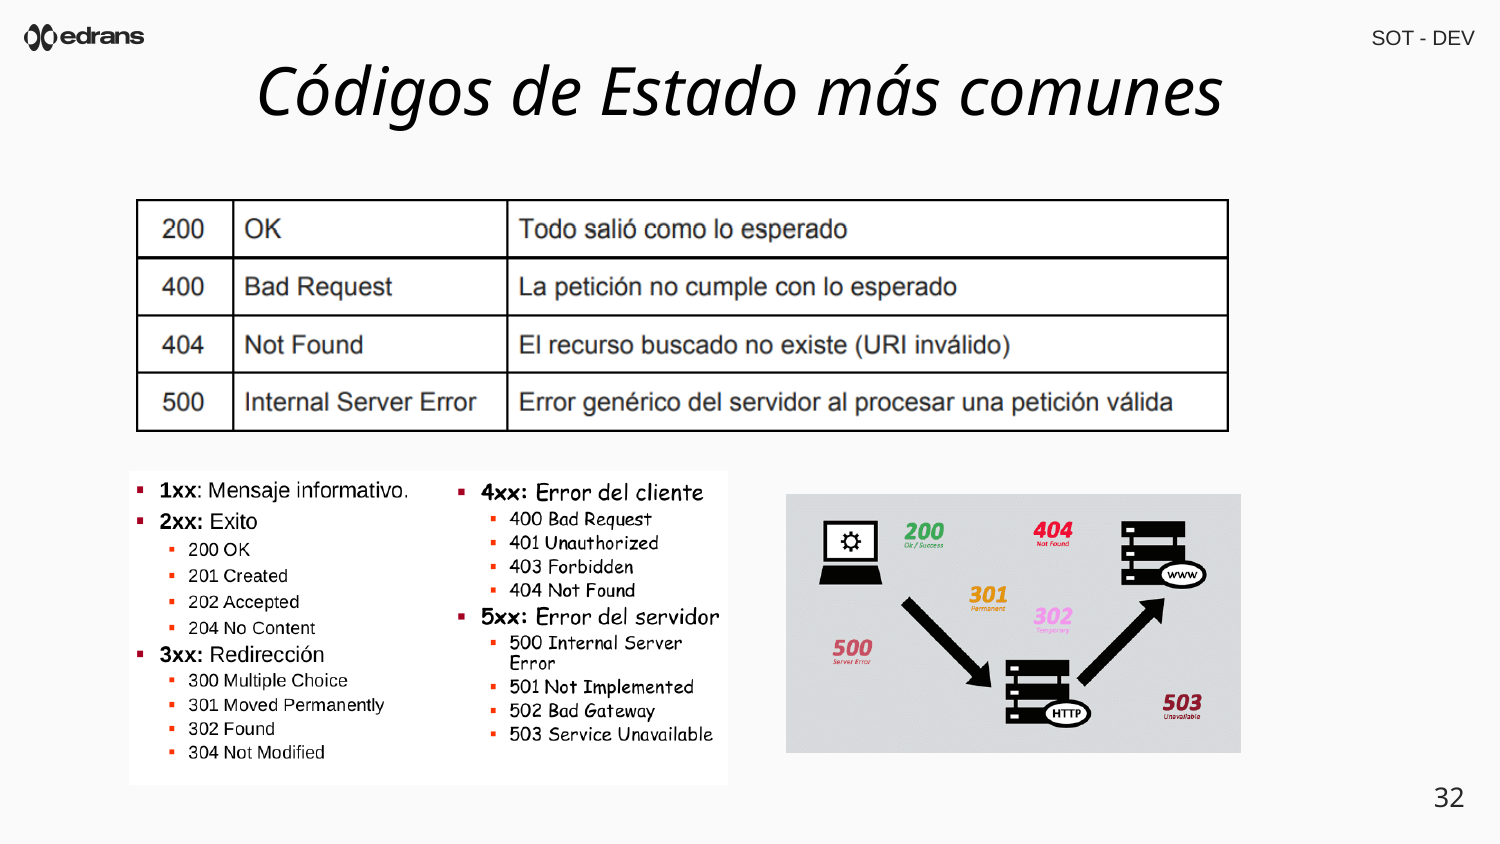

Códigos de Estado más comunes
SOT - DEV